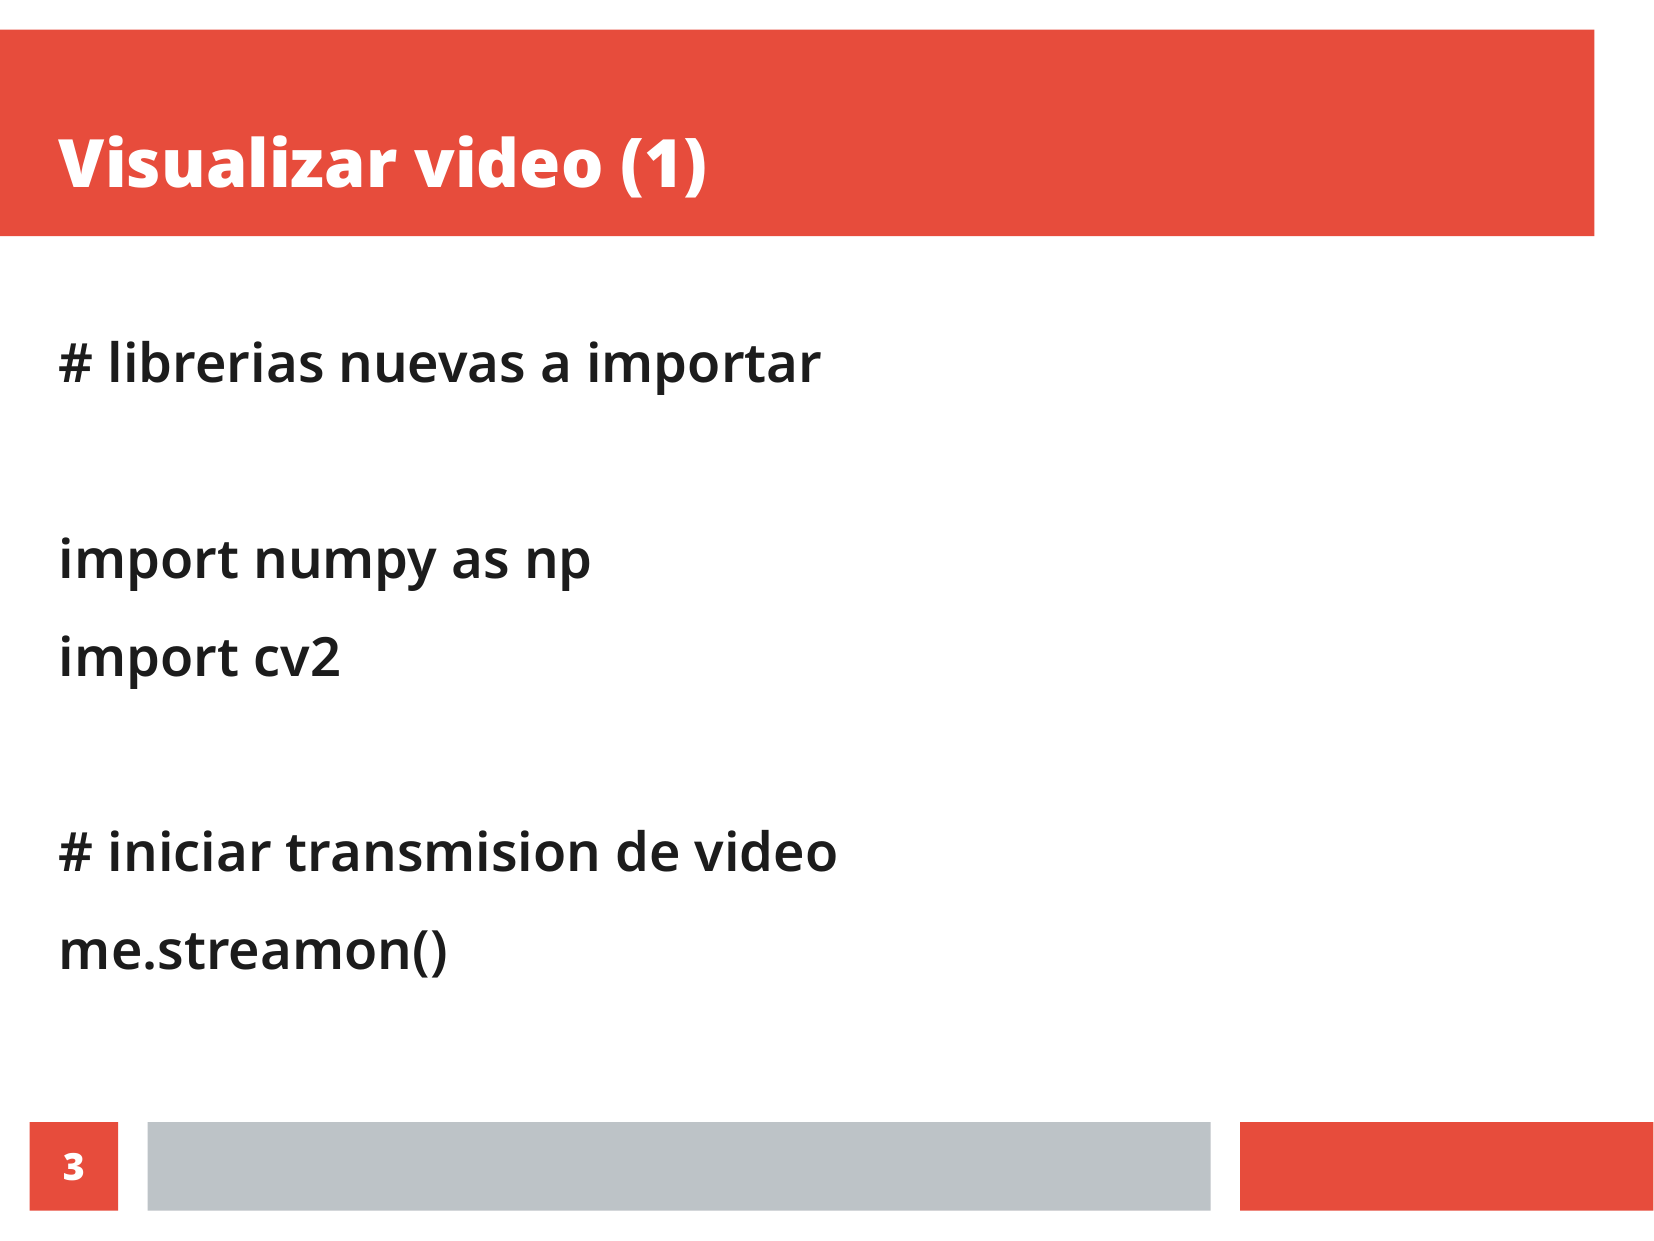

# Visualizar video (1)
# librerias nuevas a importar
import numpy as np
import cv2
# iniciar transmision de video
me.streamon()
3